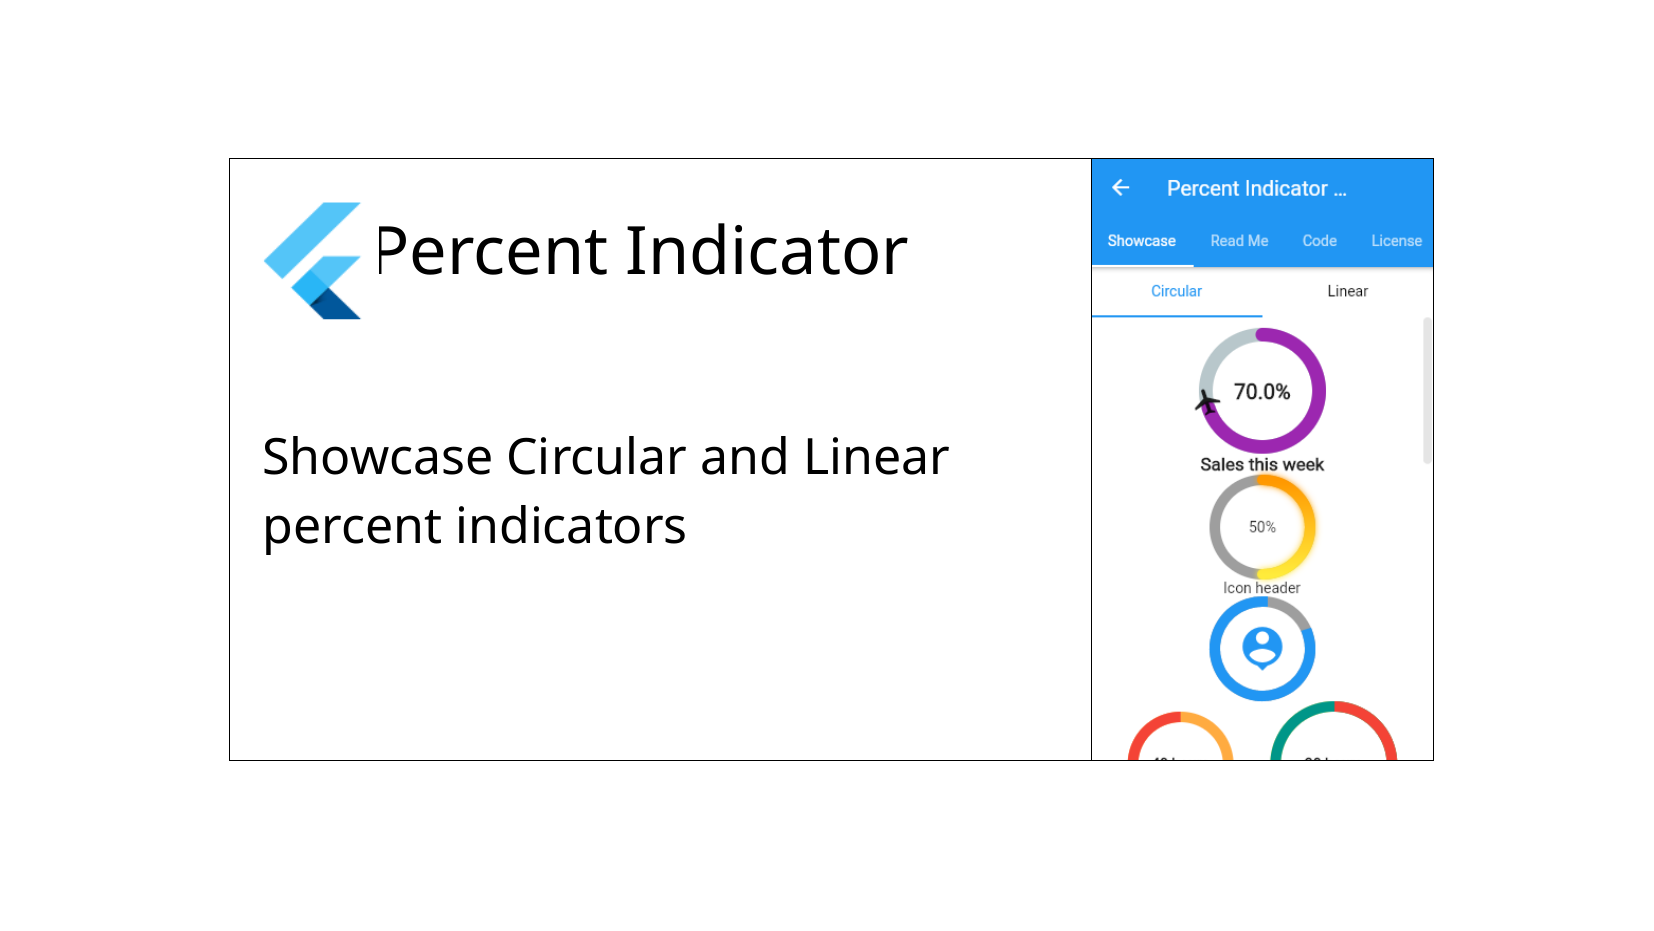

# Percent Indicator
Showcase Circular and Linear percent indicators